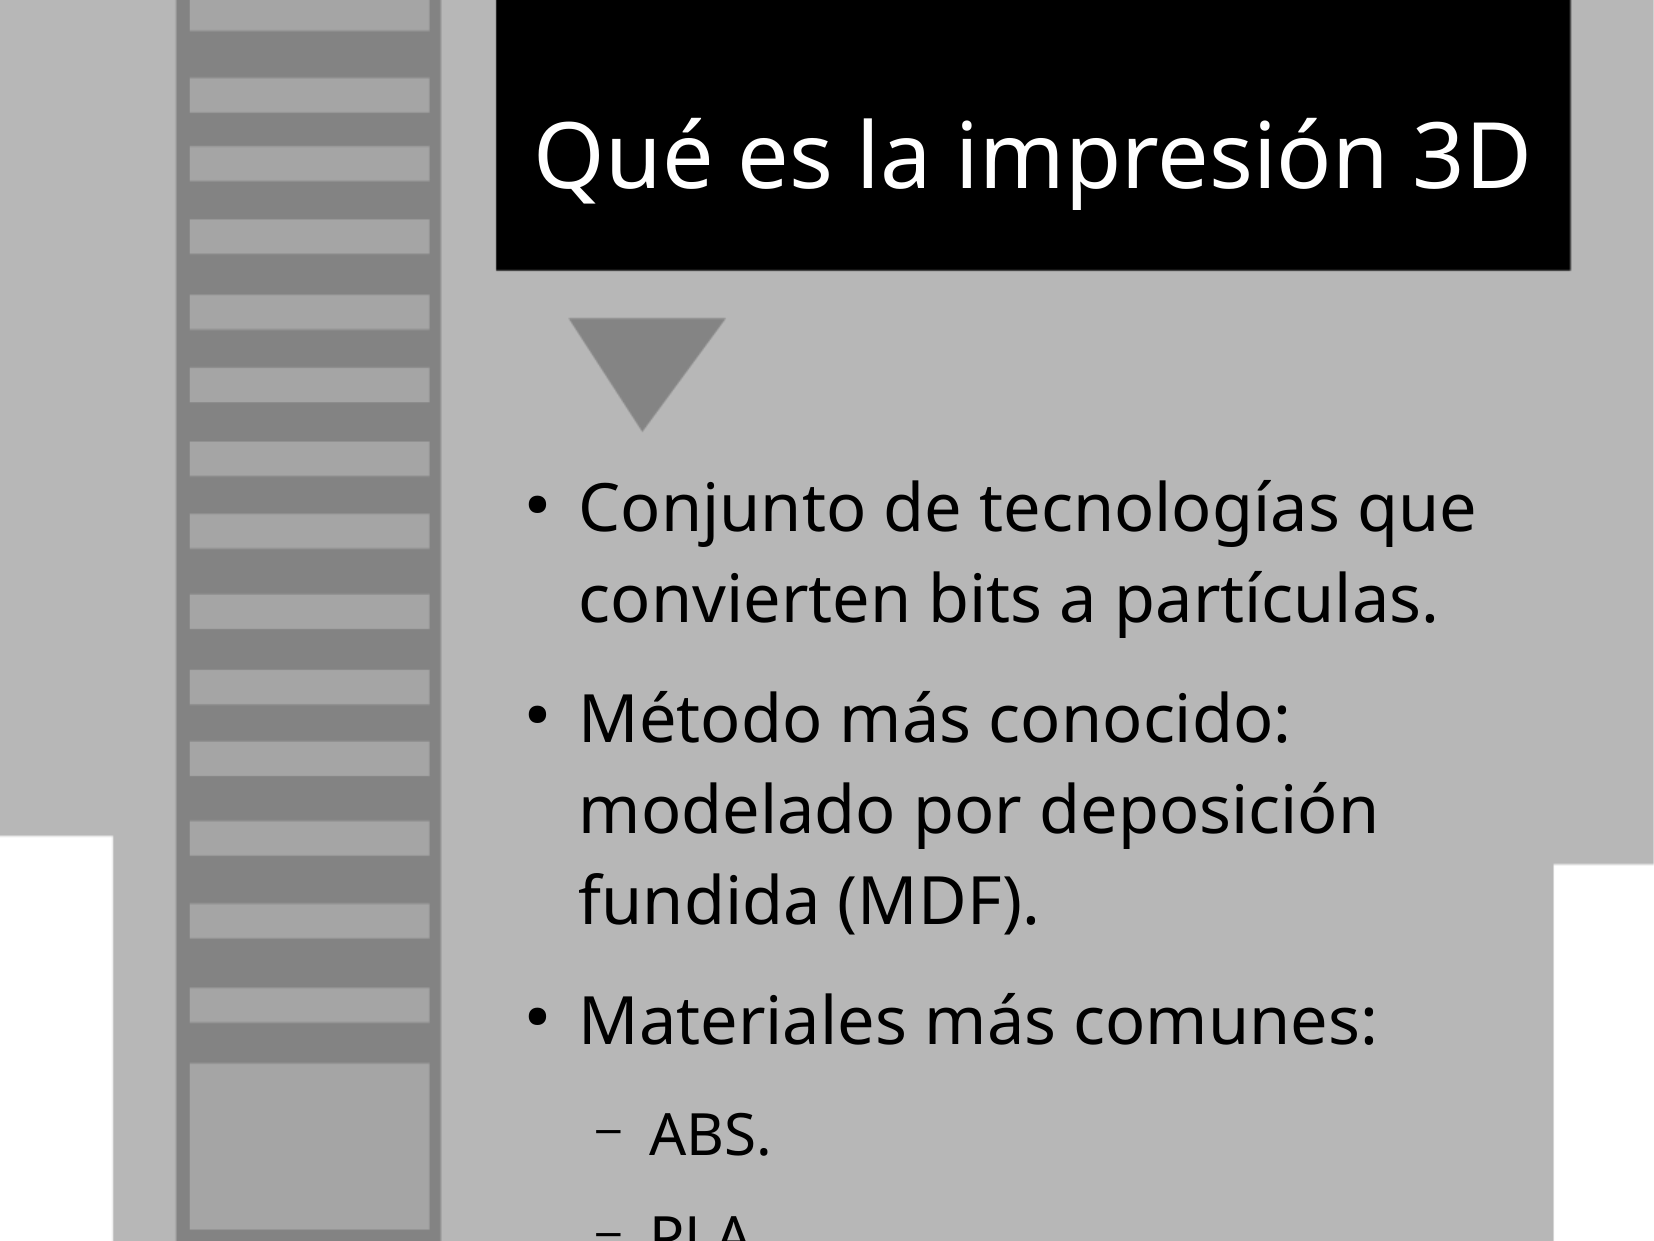

# Qué es la impresión 3D
Conjunto de tecnologías que convierten bits a partículas.
Método más conocido: modelado por deposición fundida (MDF).
Materiales más comunes:
ABS.
PLA.